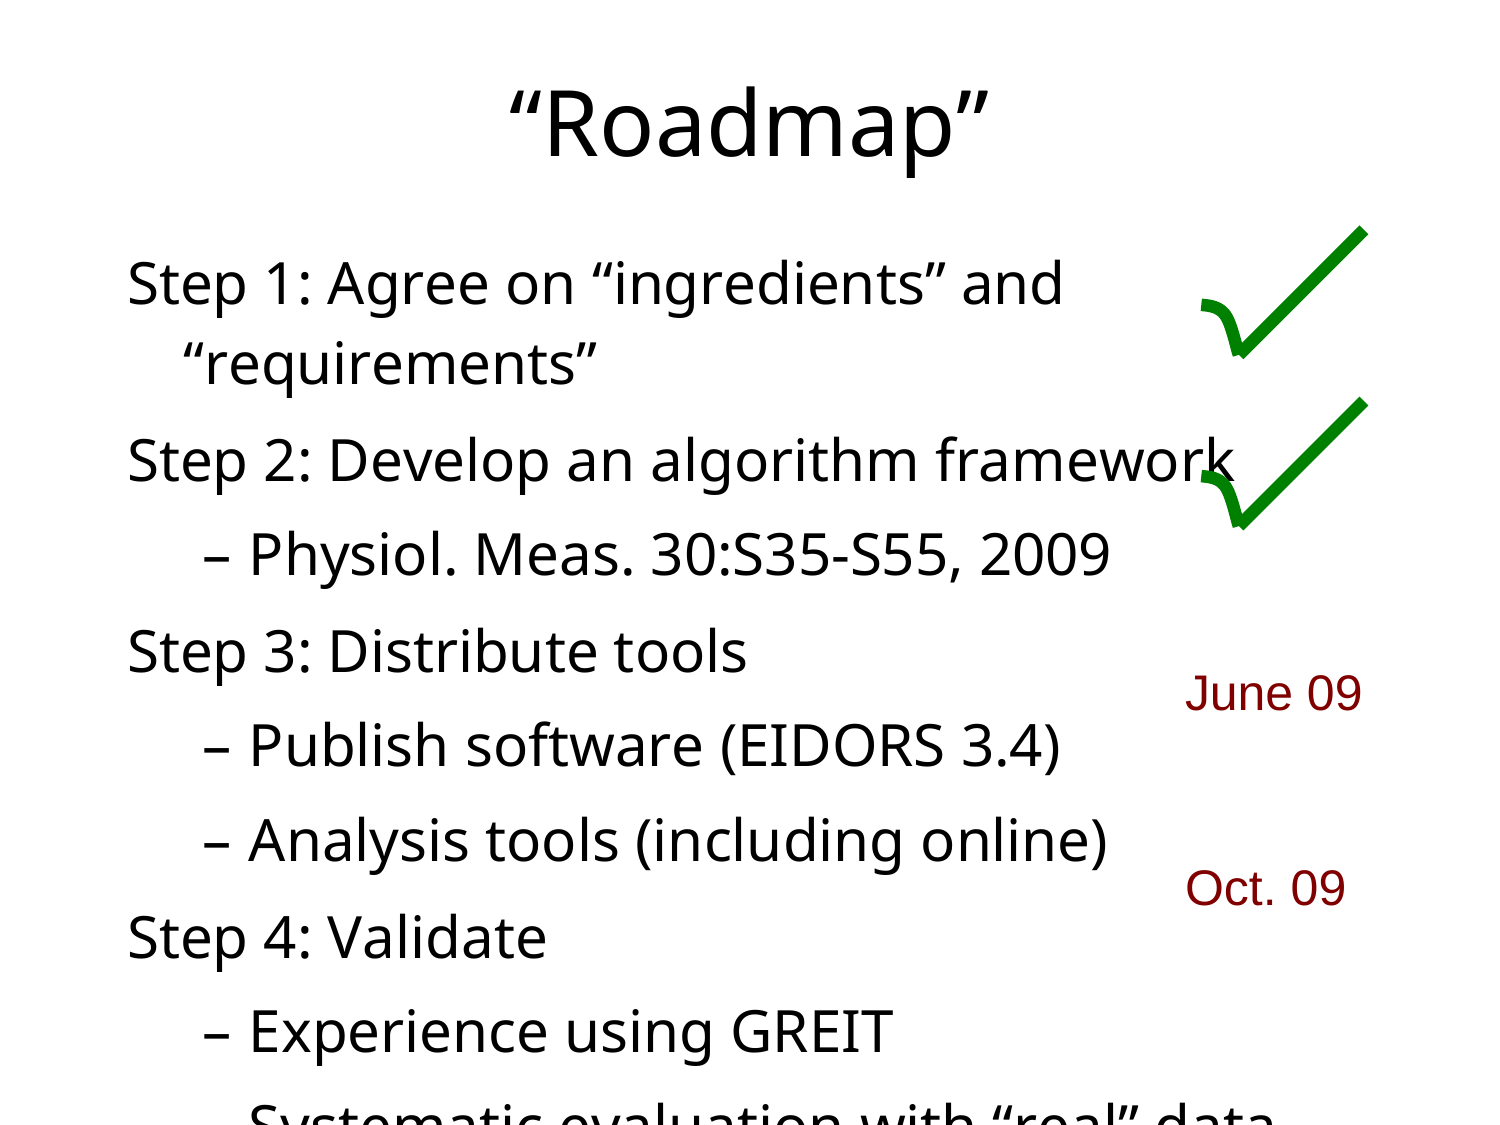

# “Roadmap”
Step 1: Agree on “ingredients” and “requirements”
Step 2: Develop an algorithm framework
Physiol. Meas. 30:S35-S55, 2009
Step 3: Distribute tools
Publish software (EIDORS 3.4)
Analysis tools (including online)
Step 4: Validate
Experience using GREIT
Systematic evaluation with “real” data
June 09
Oct. 09